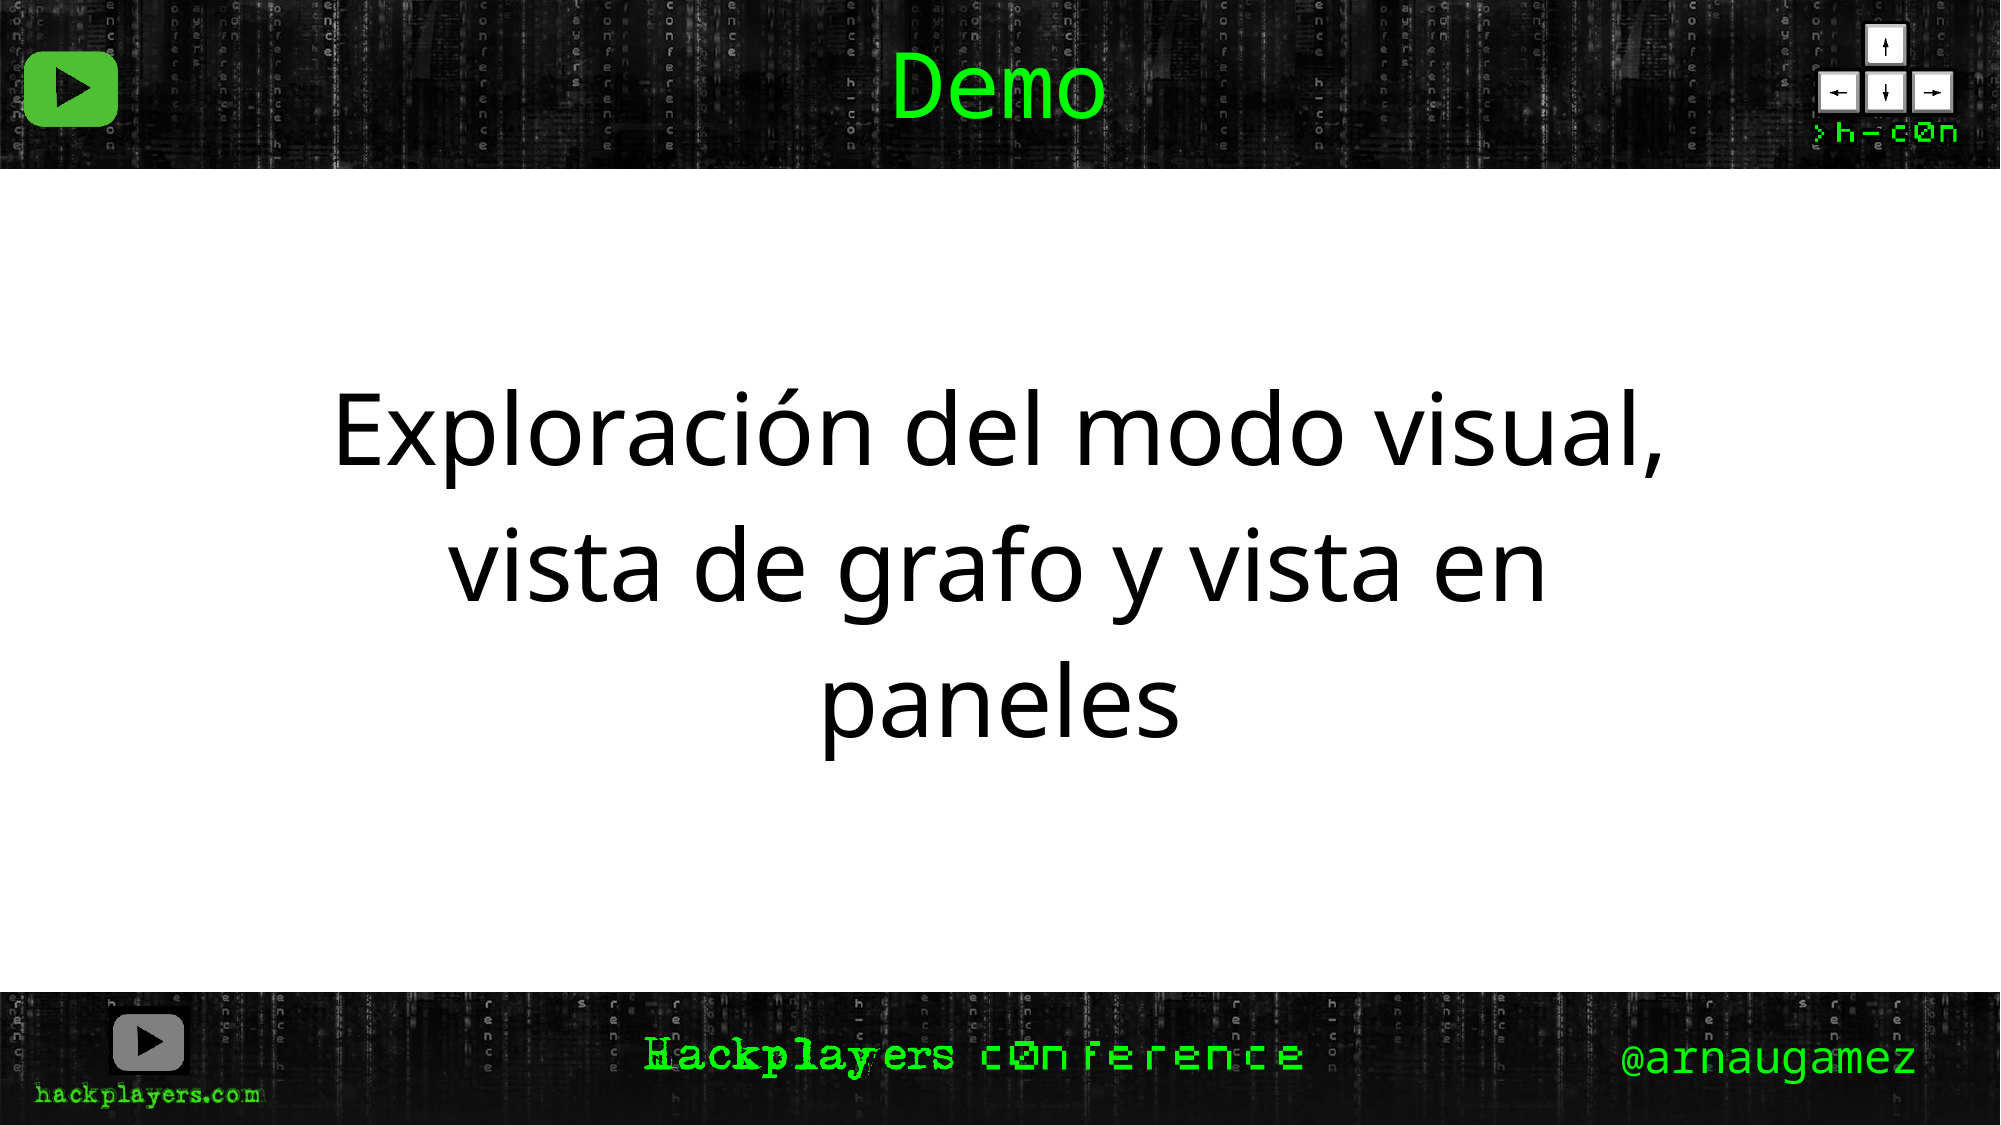

# Demo
Exploración del modo visual, vista de grafo y vista en paneles